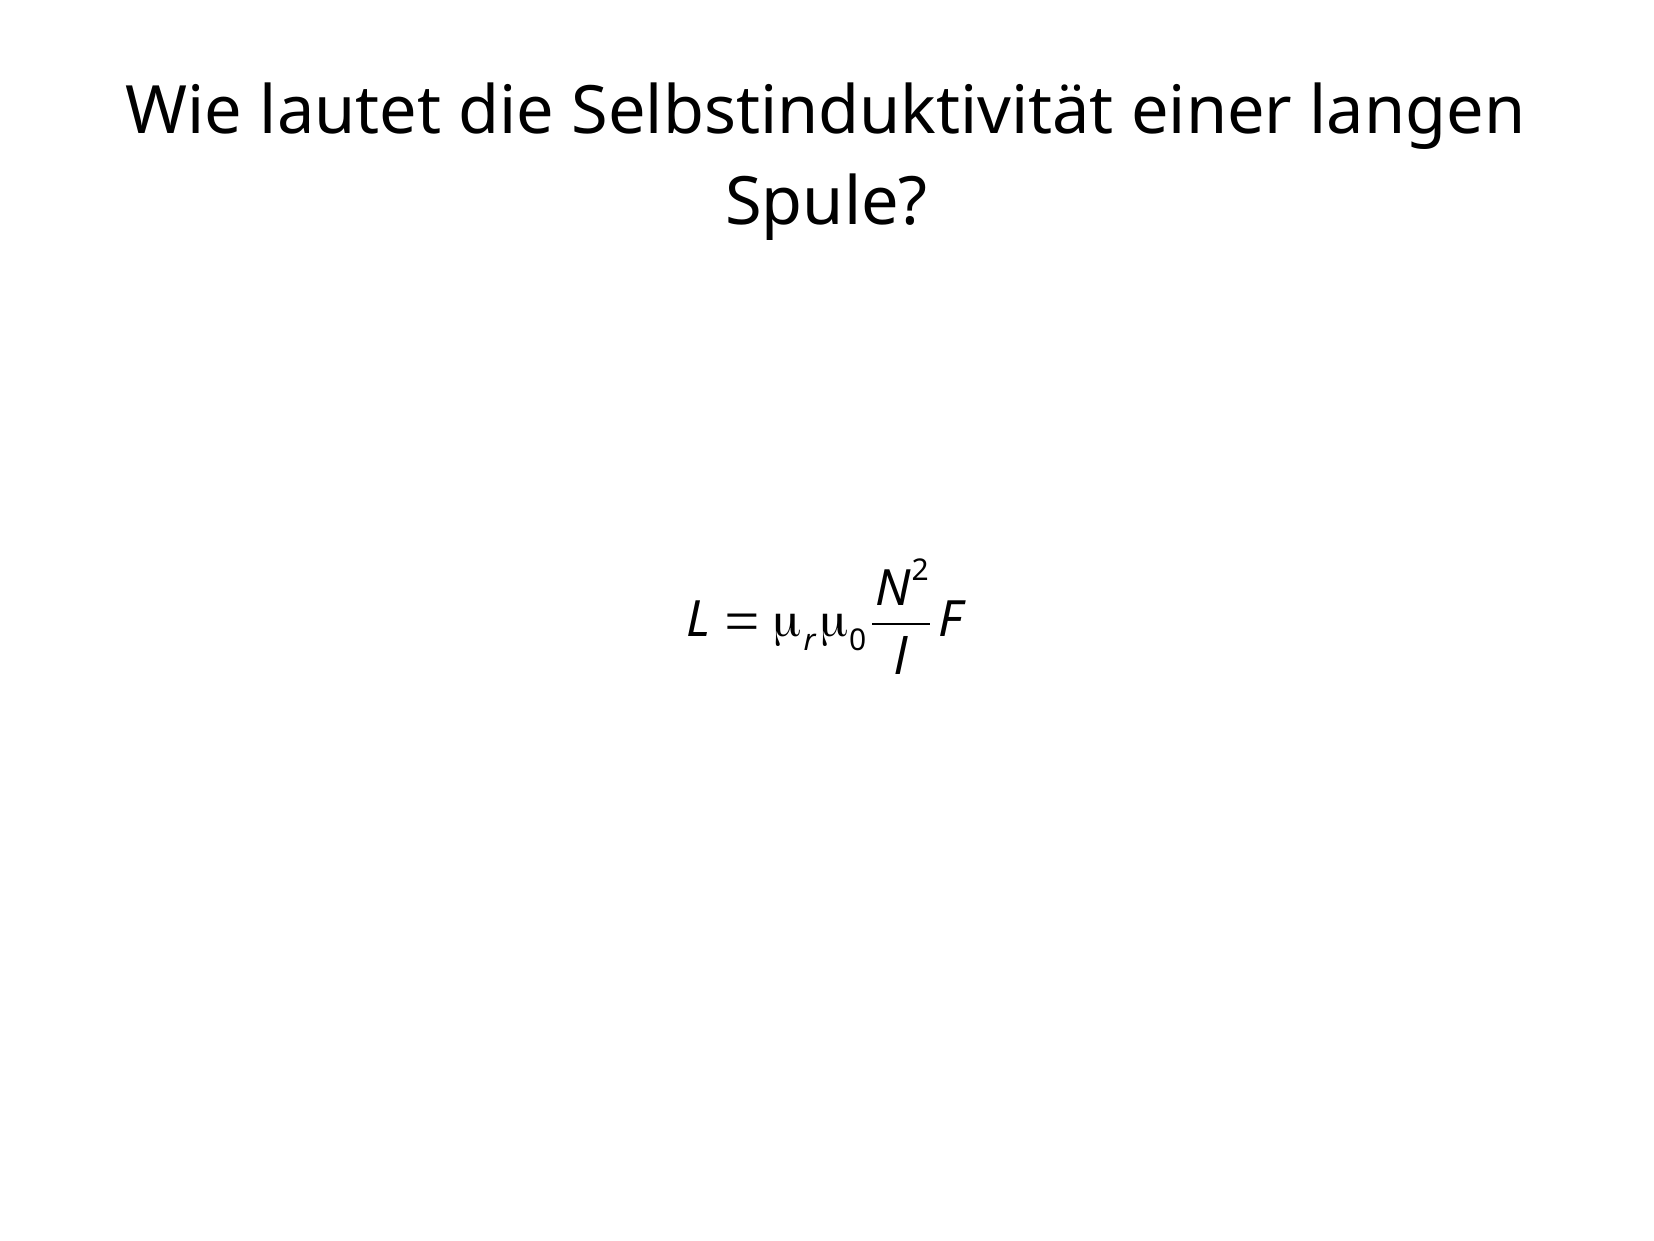

# Wie lautet die Selbstinduktivität einer langen Spule?